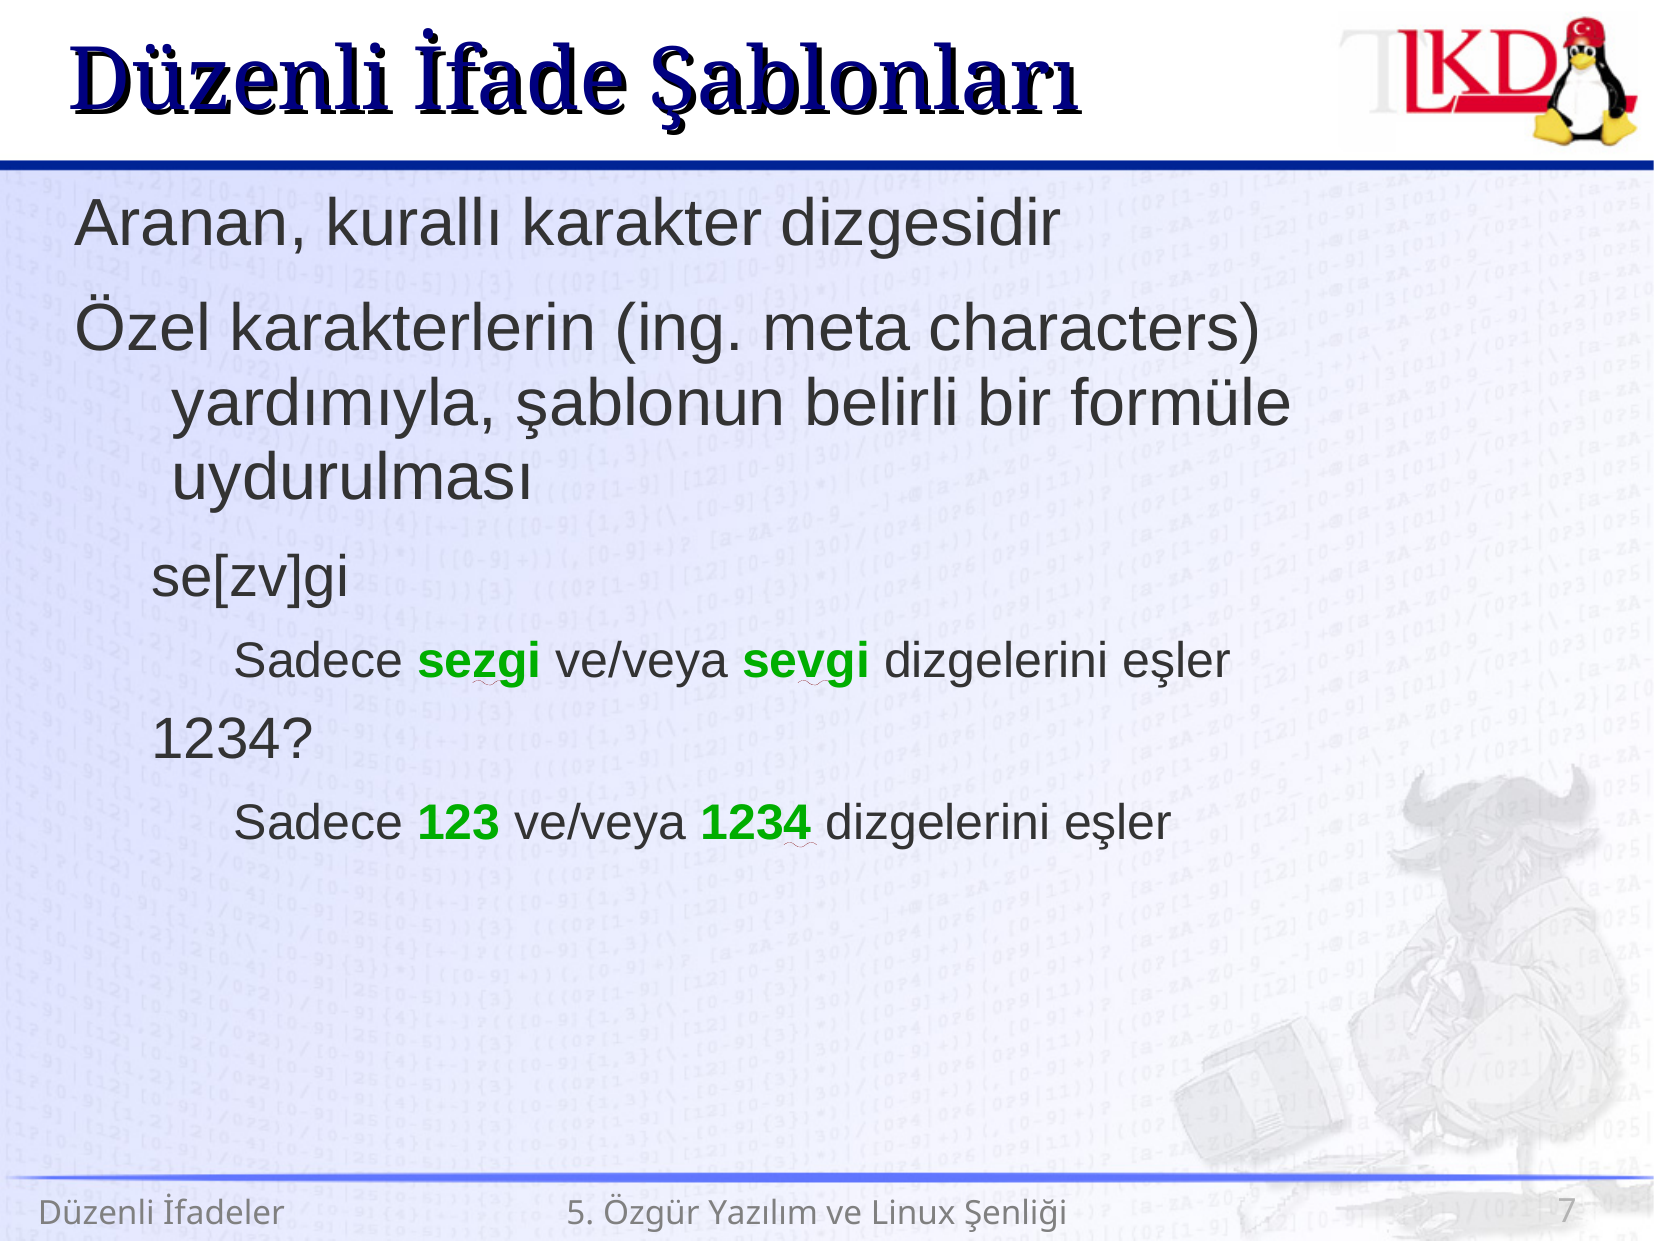

# Düzenli İfade Şablonları
Aranan, kurallı karakter dizgesidir
Özel karakterlerin (ing. meta characters) yardımıyla, şablonun belirli bir formüle uydurulması
se[zv]gi
Sadece sezgi ve/veya sevgi dizgelerini eşler
1234?
Sadece 123 ve/veya 1234 dizgelerini eşler